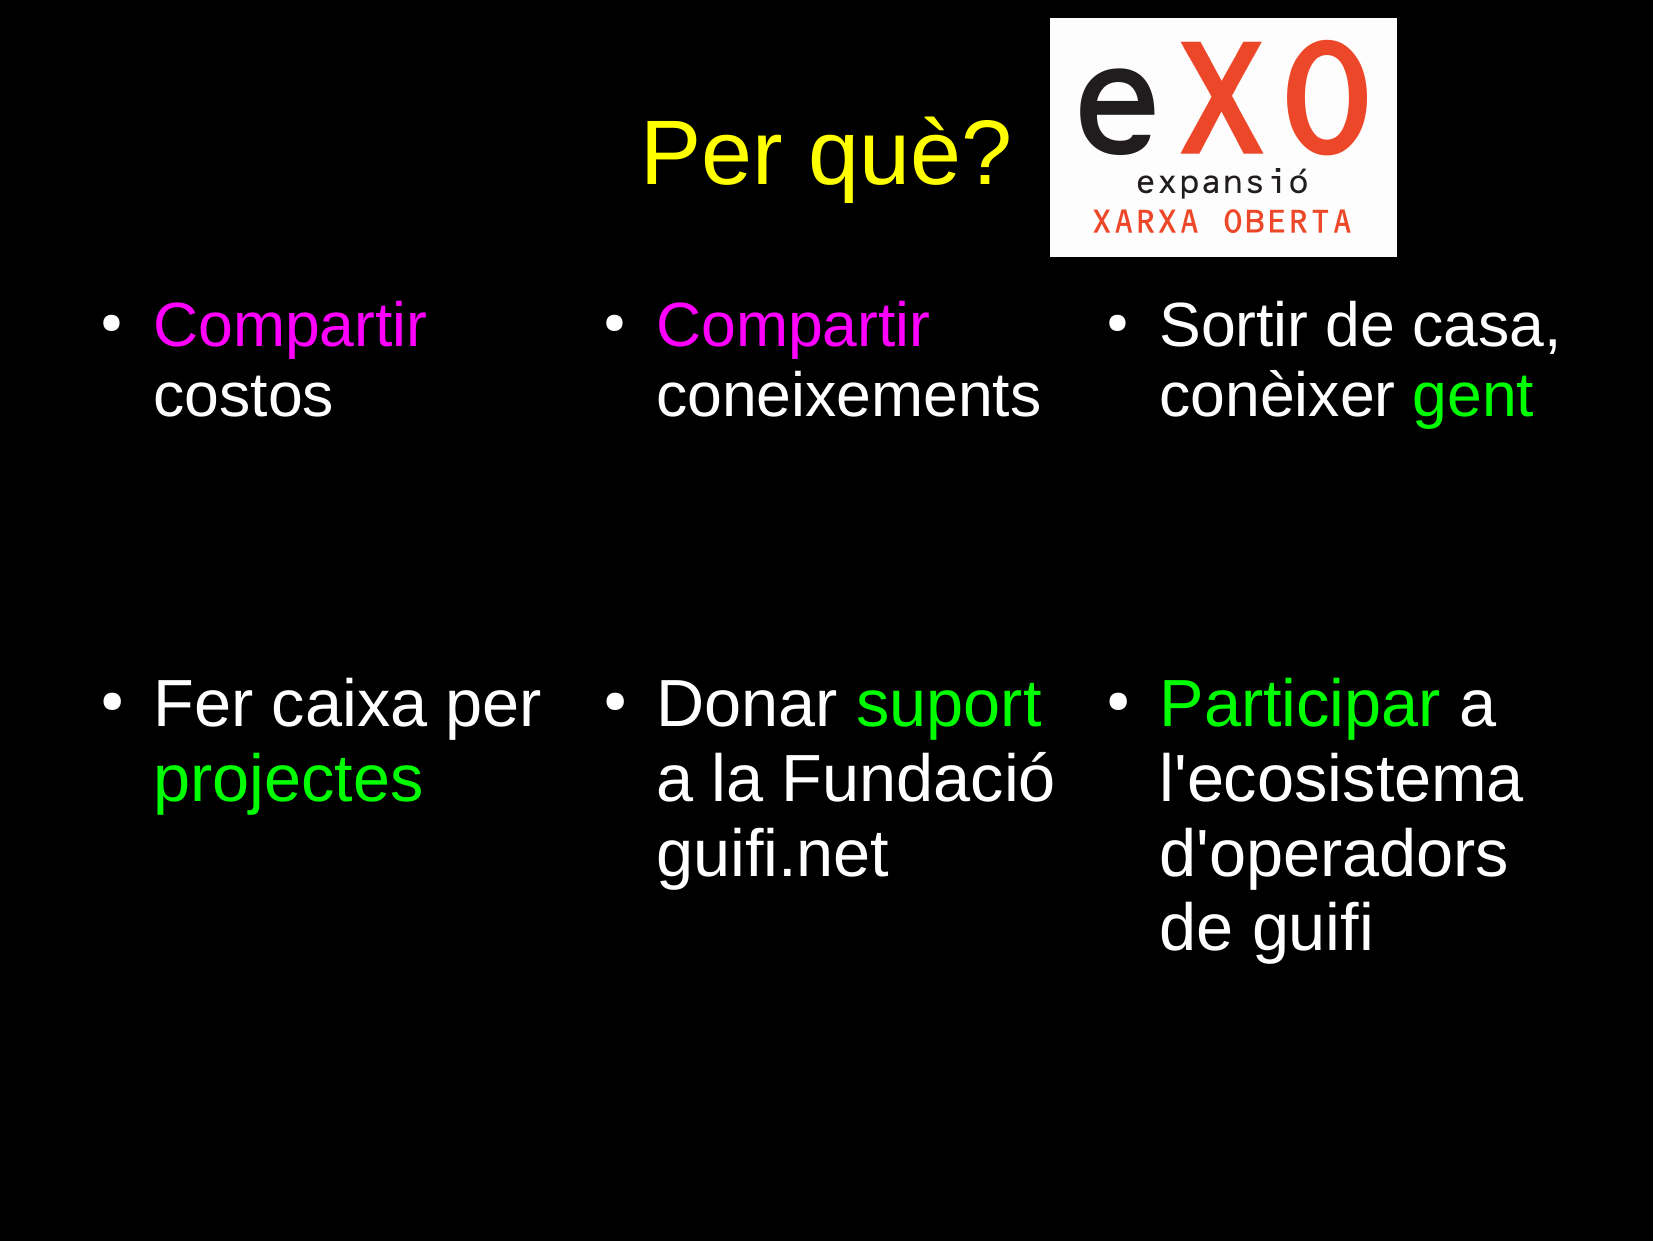

# Per què?
Compartir costos
Compartir coneixements
Sortir de casa, conèixer gent
Fer caixa per projectes
Donar suport a la Fundació guifi.net
Participar a l'ecosistema d'operadors de guifi